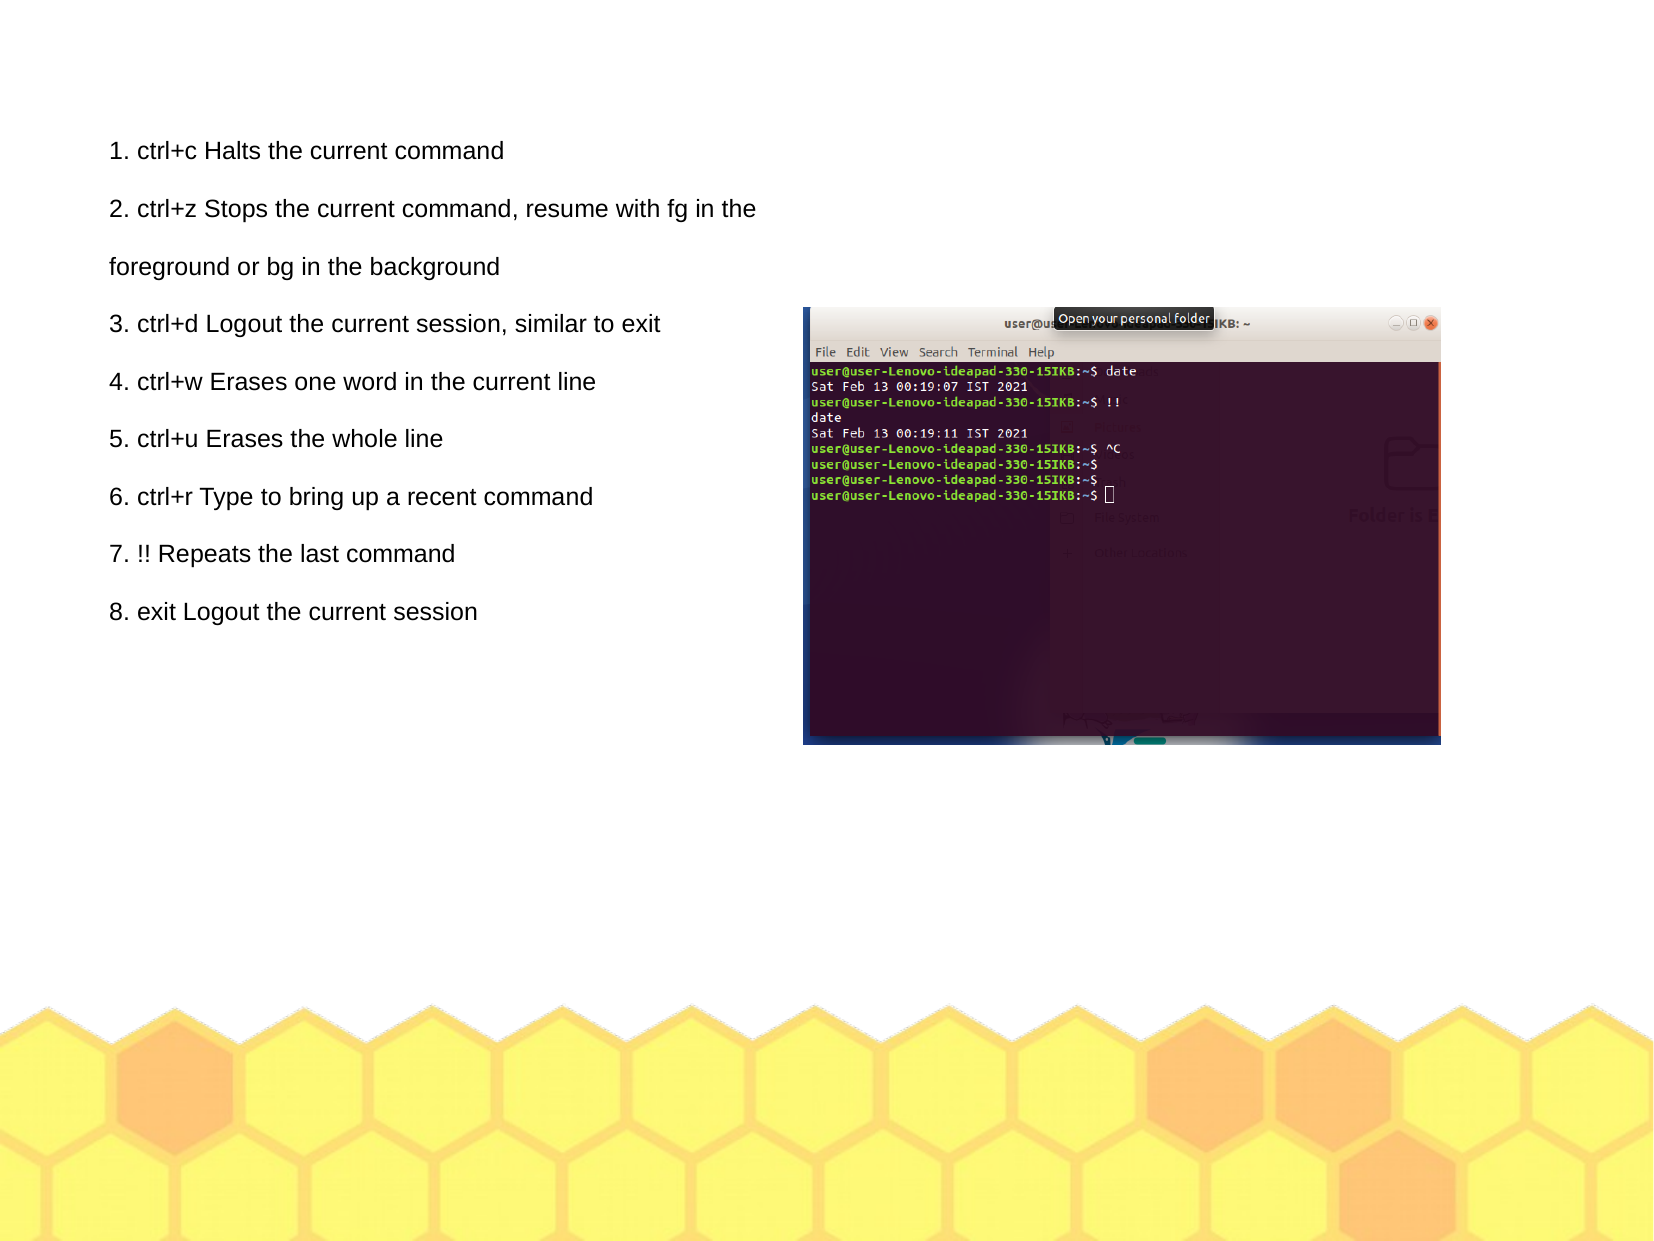

1. ctrl+c Halts the current command
2. ctrl+z Stops the current command, resume with fg in the
foreground or bg in the background
3. ctrl+d Logout the current session, similar to exit
4. ctrl+w Erases one word in the current line
5. ctrl+u Erases the whole line
6. ctrl+r Type to bring up a recent command
7. !! Repeats the last command
8. exit Logout the current session